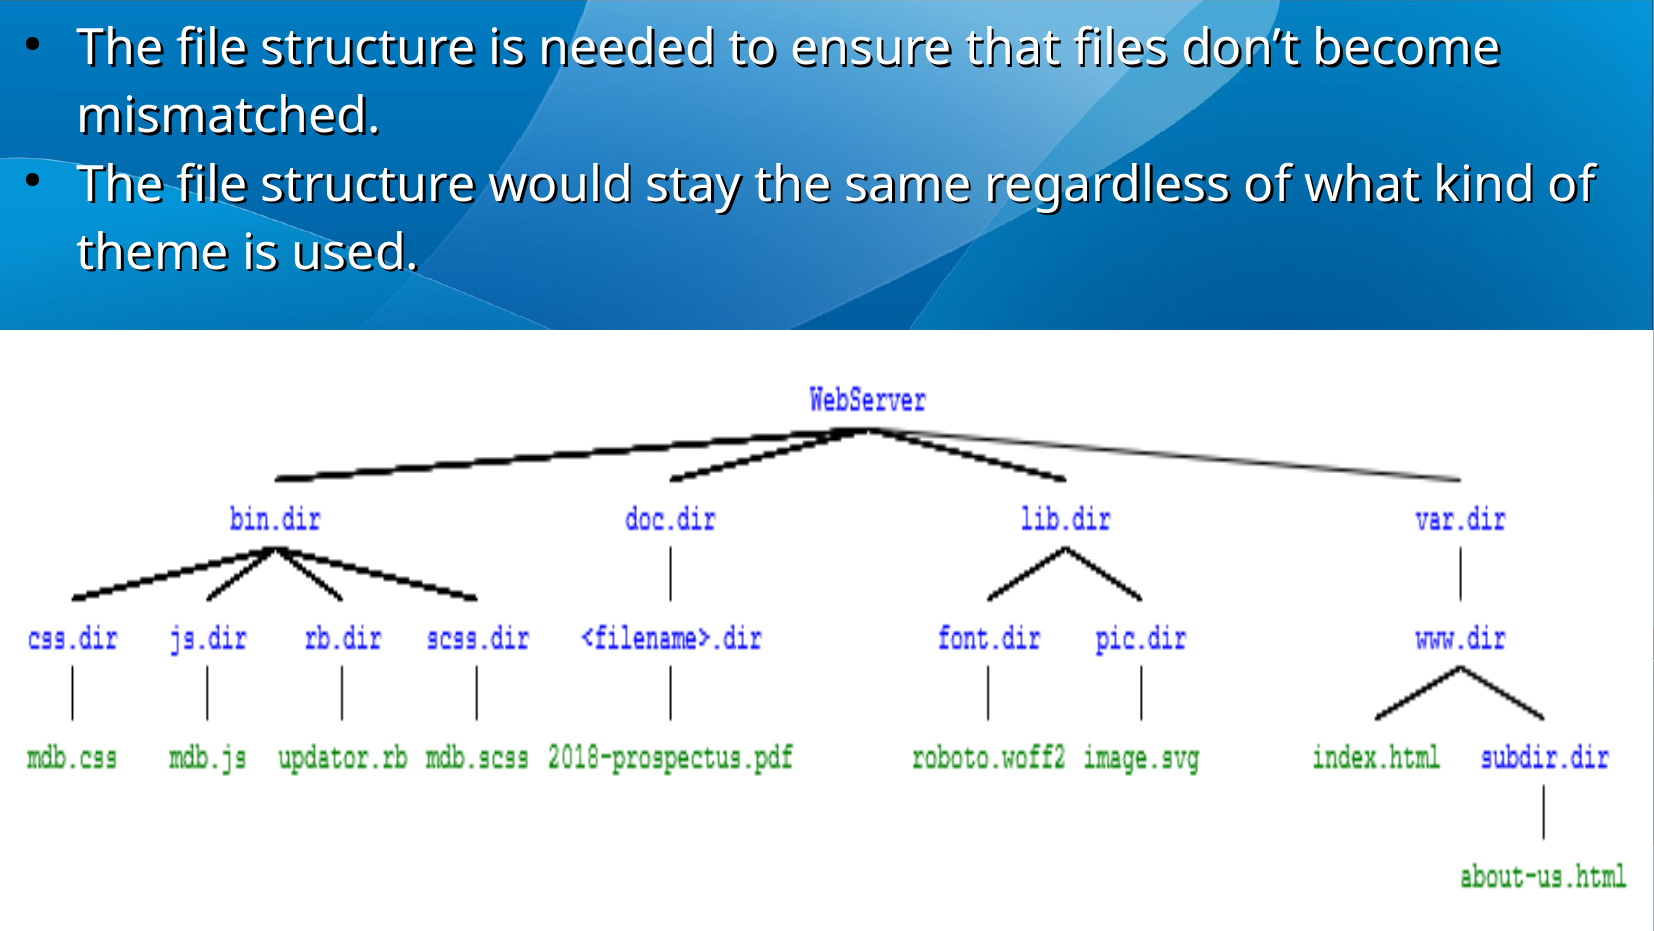

# The file structure is needed to ensure that files don’t become mismatched.
The file structure would stay the same regardless of what kind of theme is used.